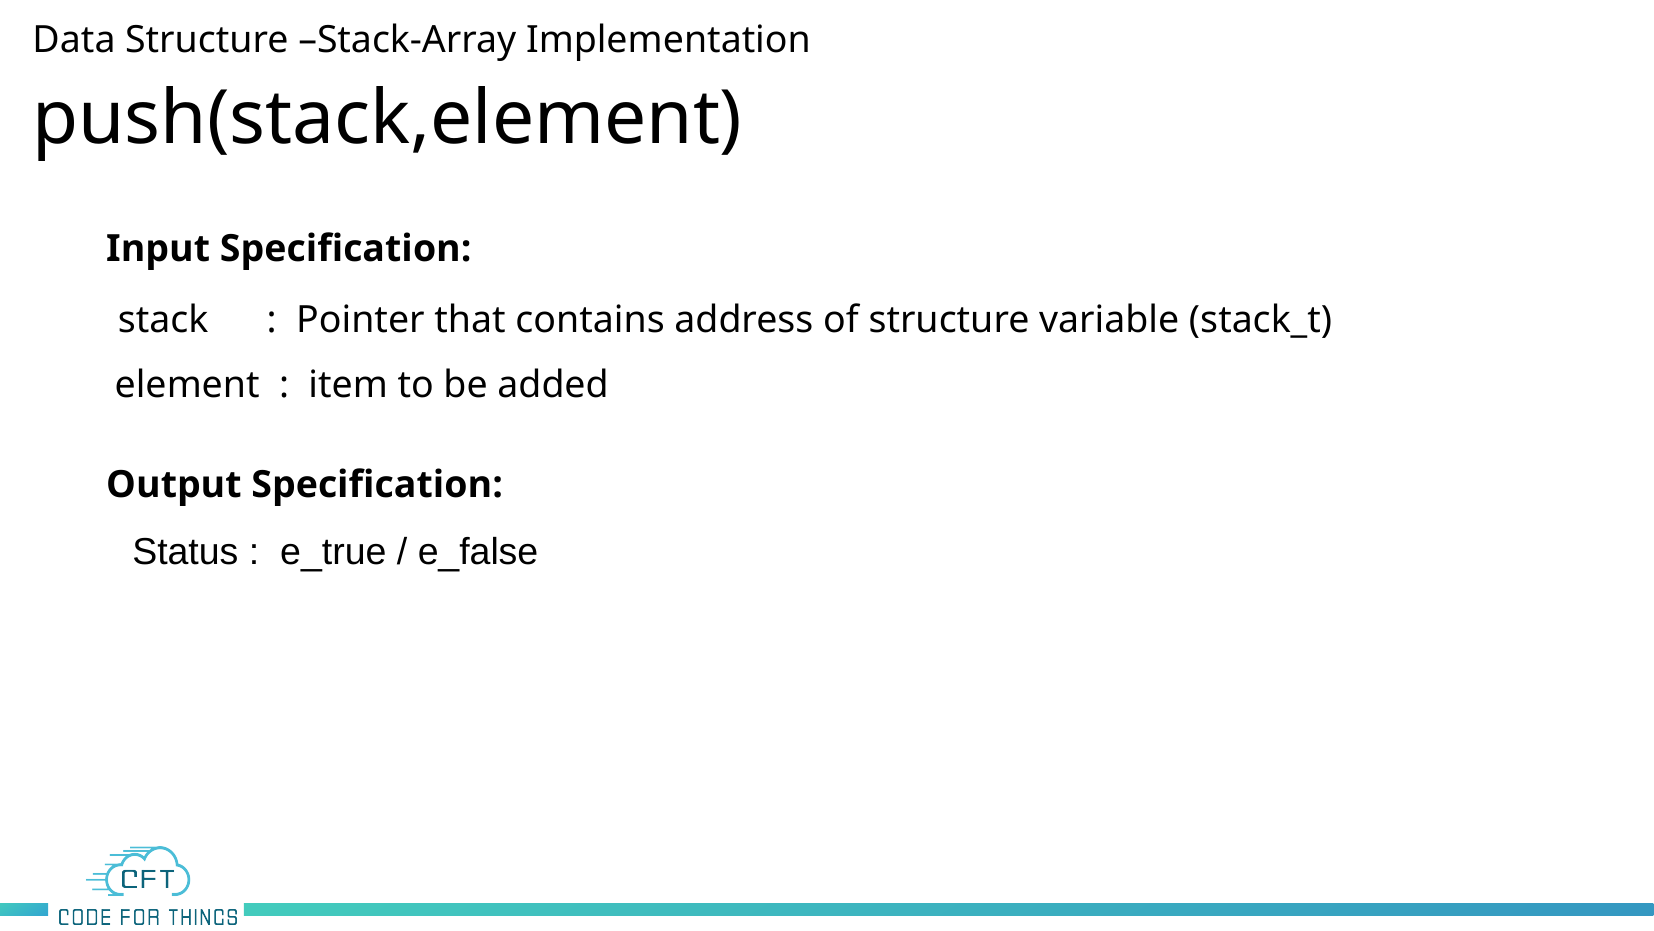

# Data Structure –Stack-Array Implementation push(stack,element)
Input Specification:
stack : Pointer that contains address of structure variable (stack_t)
element : item to be added
Output Specification:
Status : e_true / e_false